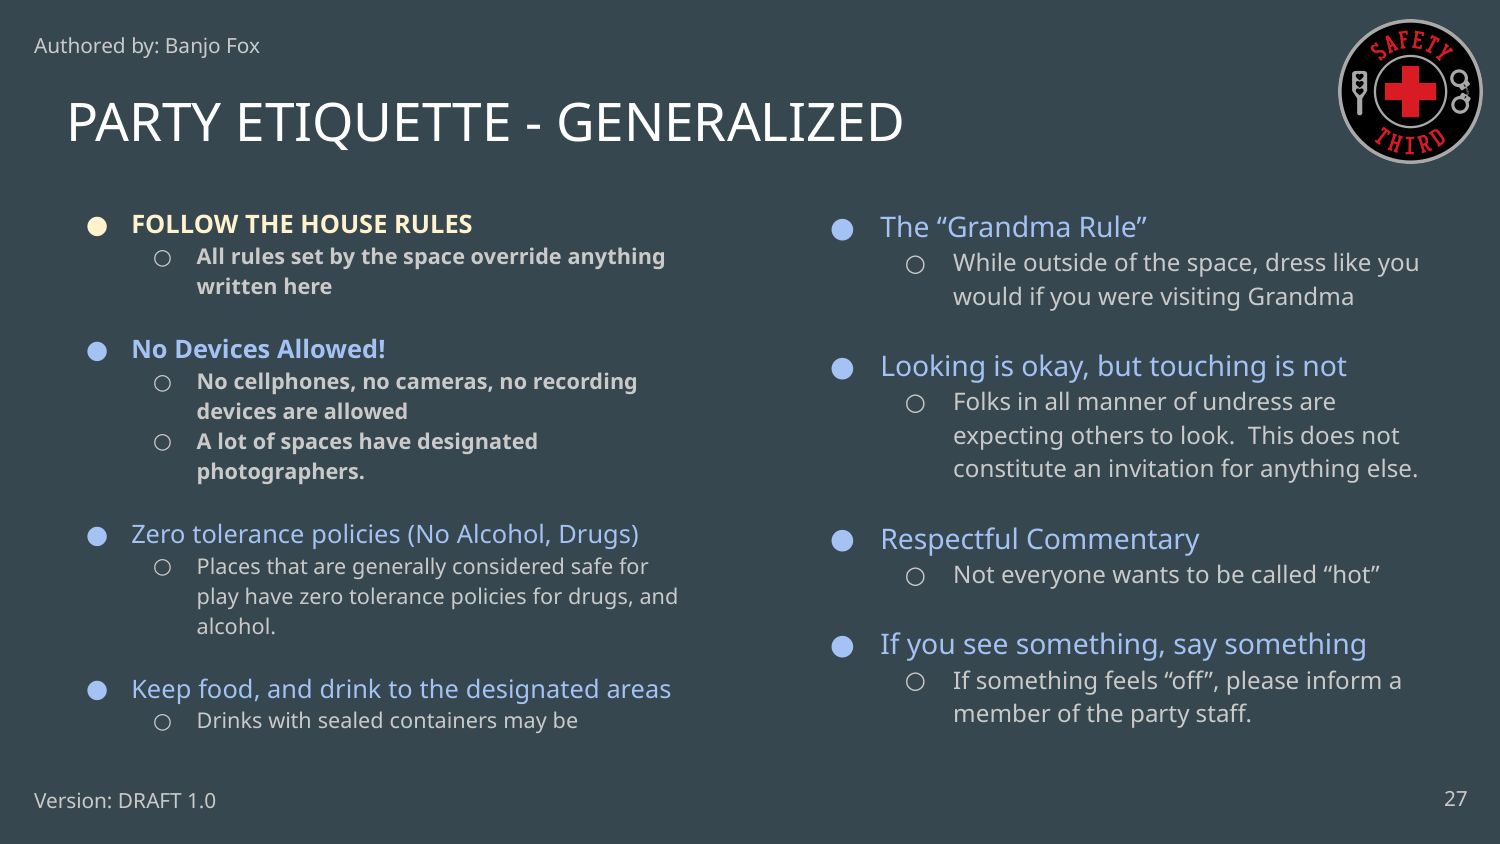

# PARTY ETIQUETTE - GENERALIZED
FOLLOW THE HOUSE RULES
All rules set by the space override anything written here
No Devices Allowed!
No cellphones, no cameras, no recording devices are allowed
A lot of spaces have designated photographers.
Zero tolerance policies (No Alcohol, Drugs)
Places that are generally considered safe for play have zero tolerance policies for drugs, and alcohol.
Keep food, and drink to the designated areas
Drinks with sealed containers may be
The “Grandma Rule”
While outside of the space, dress like you would if you were visiting Grandma
Looking is okay, but touching is not
Folks in all manner of undress are expecting others to look. This does not constitute an invitation for anything else.
Respectful Commentary
Not everyone wants to be called “hot”
If you see something, say something
If something feels “off”, please inform a member of the party staff.